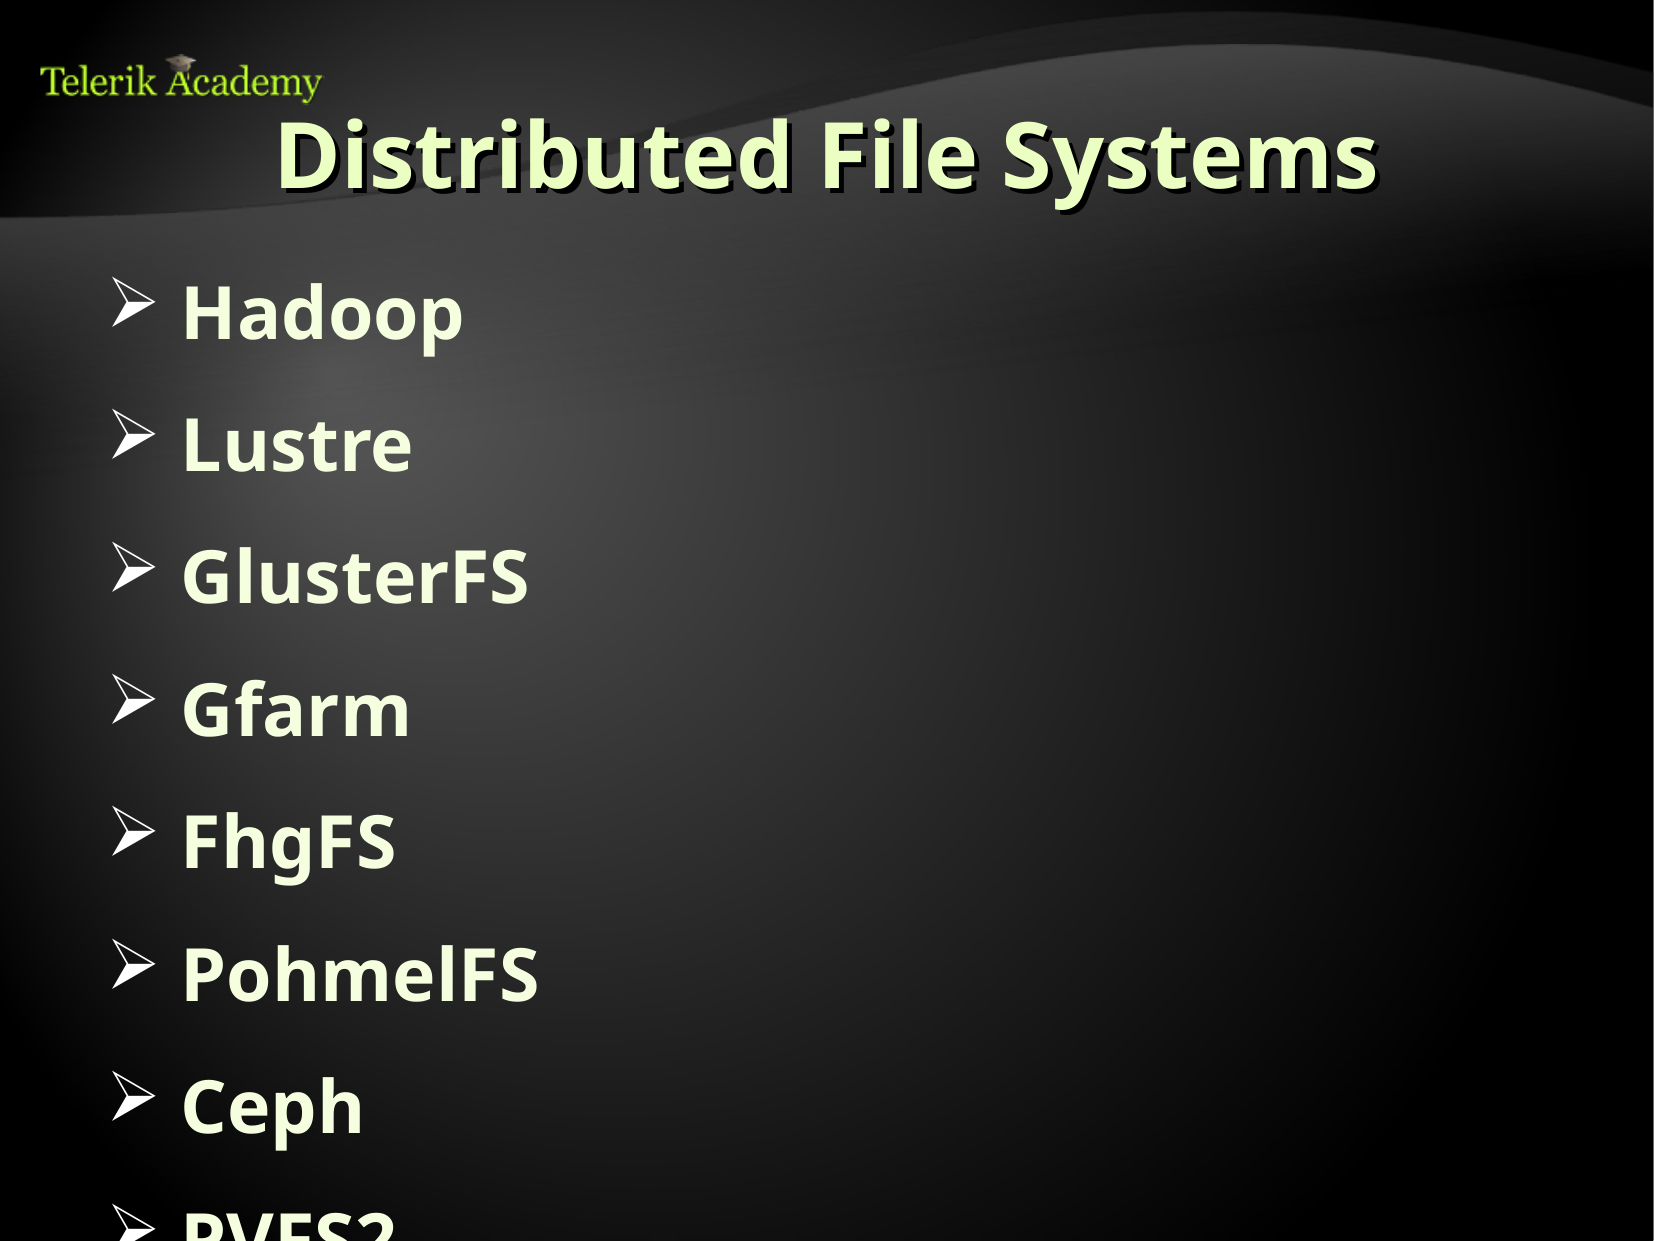

# Distributed File Systems
 Hadoop
 Lustre
 GlusterFS
 Gfarm
 FhgFS
 PohmelFS
 Ceph
 PVFS2